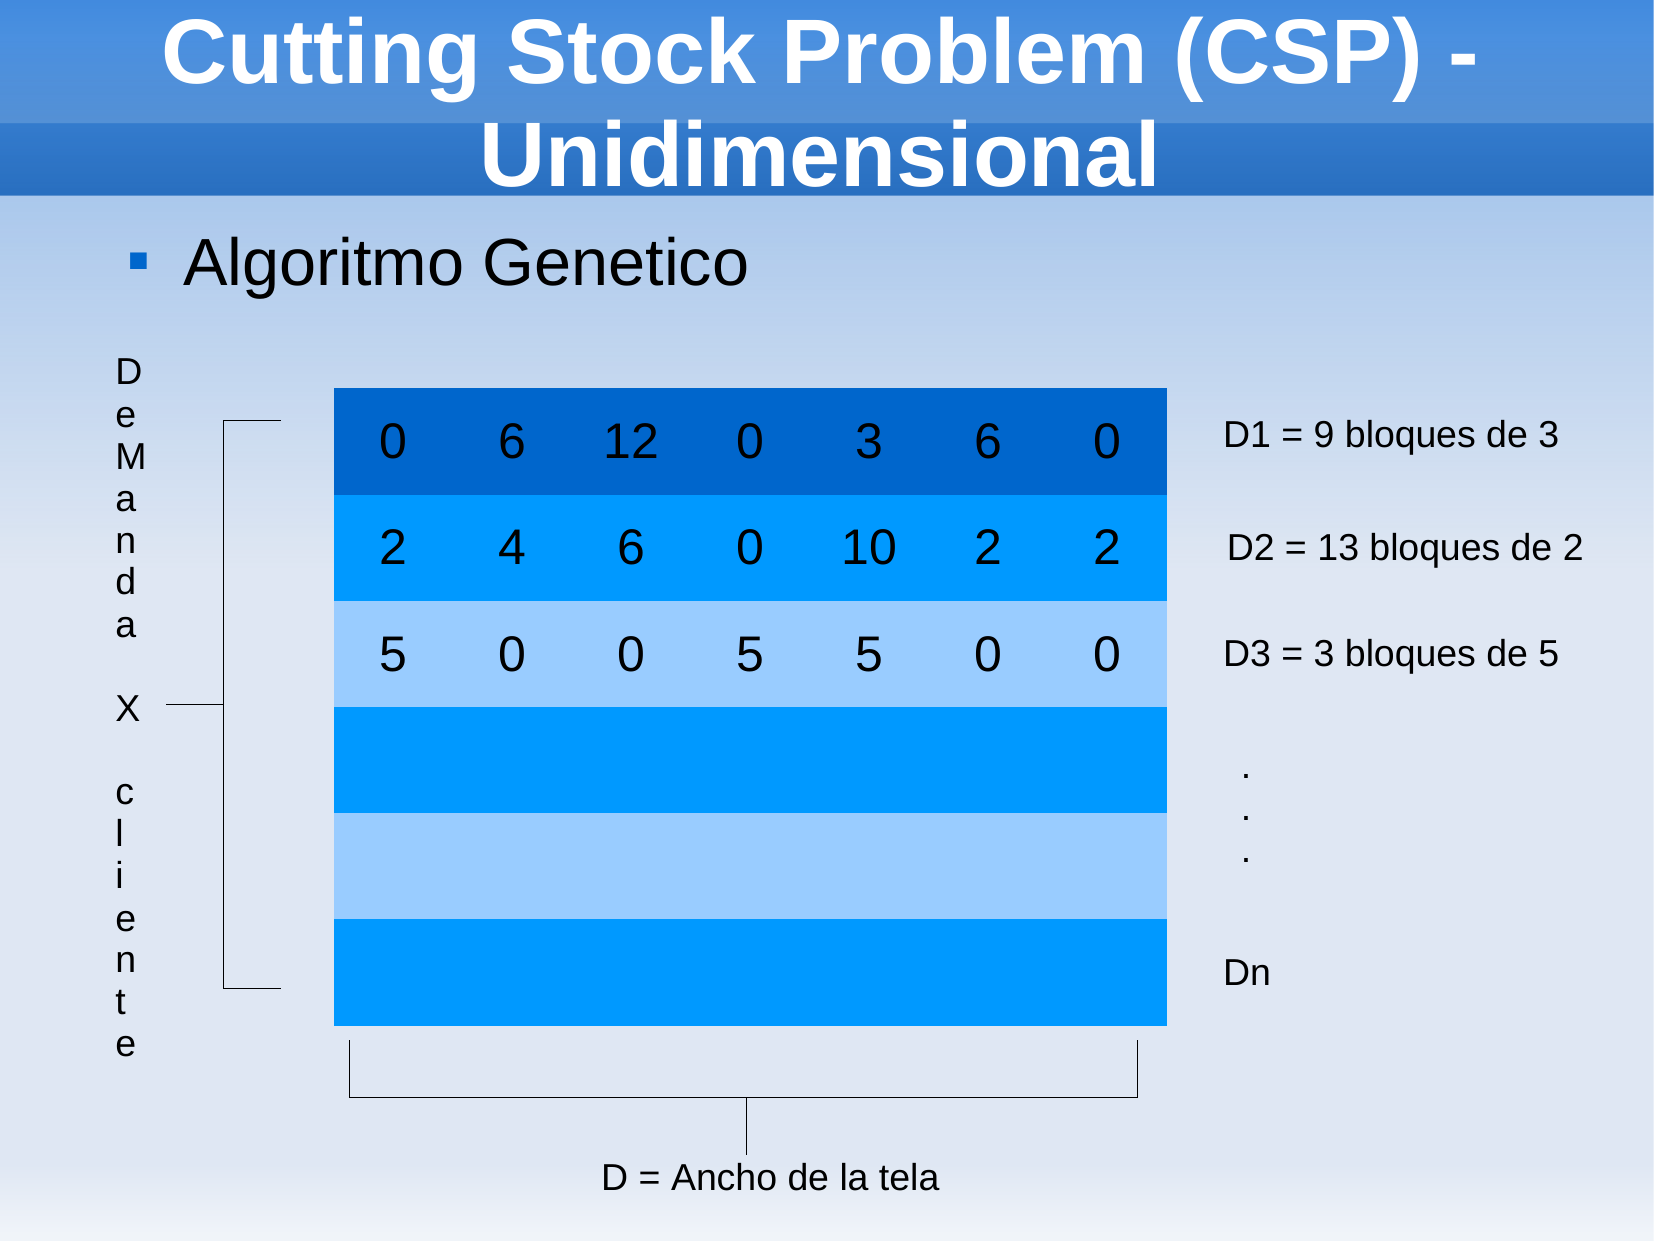

# Cutting Stock Problem (CSP) - Unidimensional
Algoritmo Genetico
D
e
Manda
X cliente
| 0 | 6 | 12 | 0 | 3 | 6 | 0 |
| --- | --- | --- | --- | --- | --- | --- |
| 2 | 4 | 6 | 0 | 10 | 2 | 2 |
| 5 | 0 | 0 | 5 | 5 | 0 | 0 |
| | | | | | | |
| | | | | | | |
| | | | | | | |
D1 = 9 bloques de 3
D2 = 13 bloques de 2
D3 = 3 bloques de 5
...
Dn
 D = Ancho de la tela